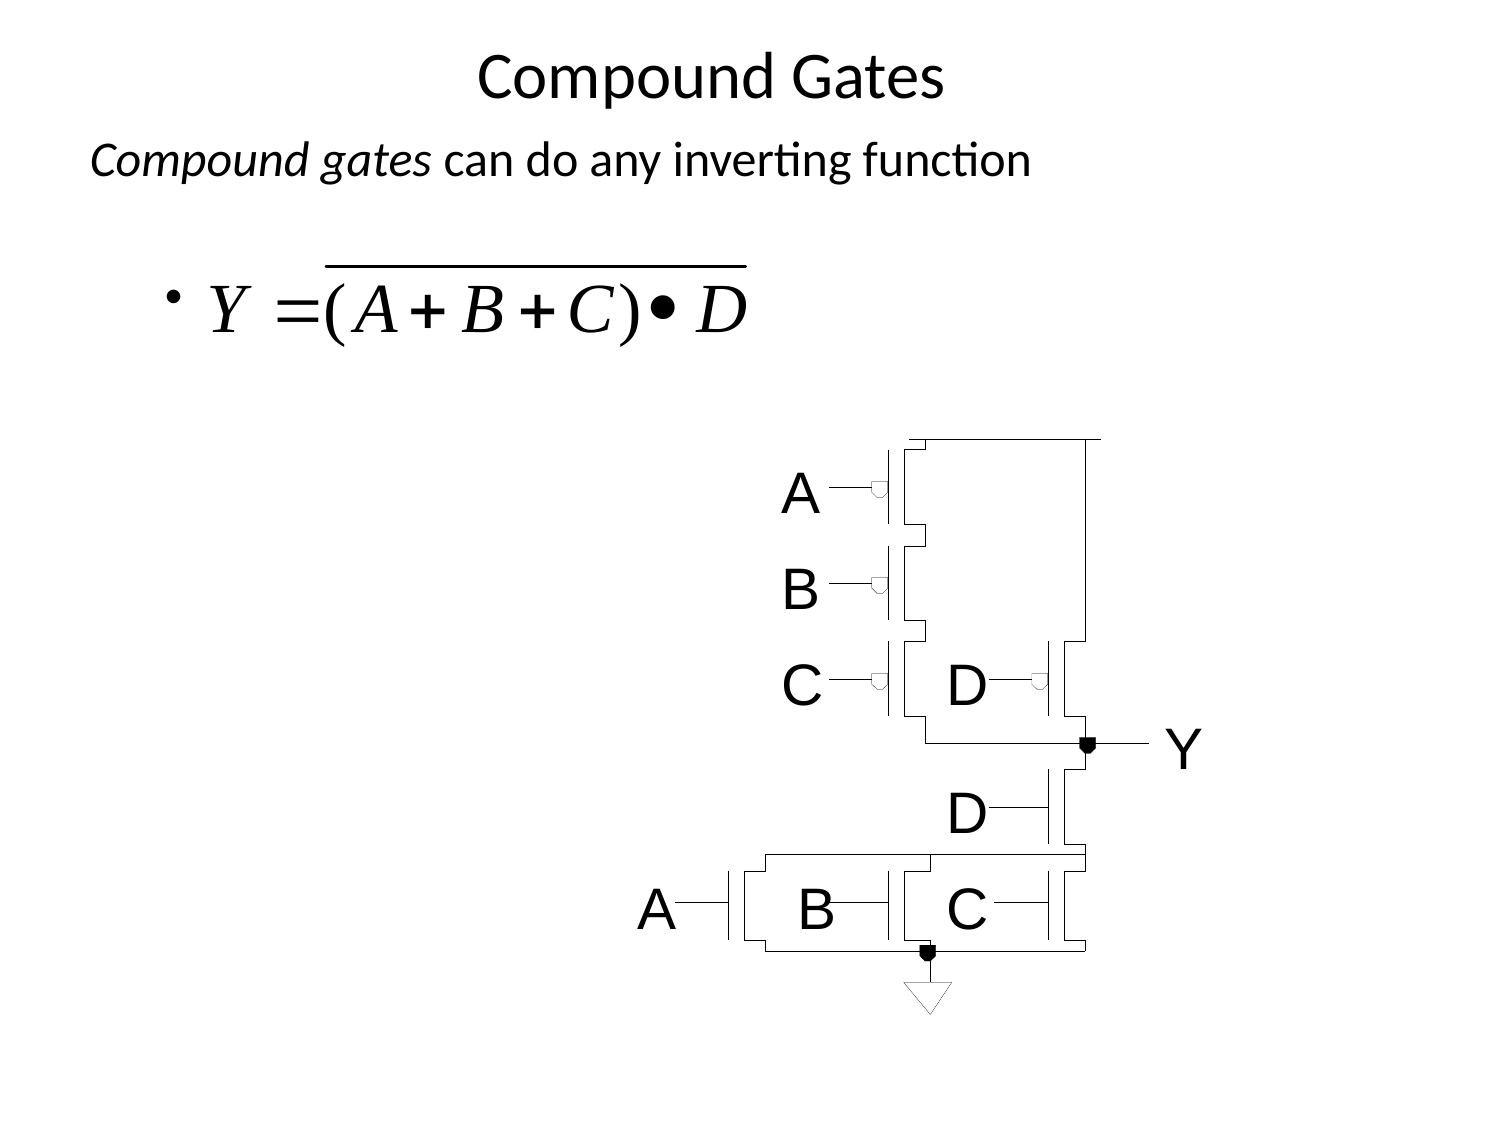

Compound Gates
Compound gates can do any inverting function
#